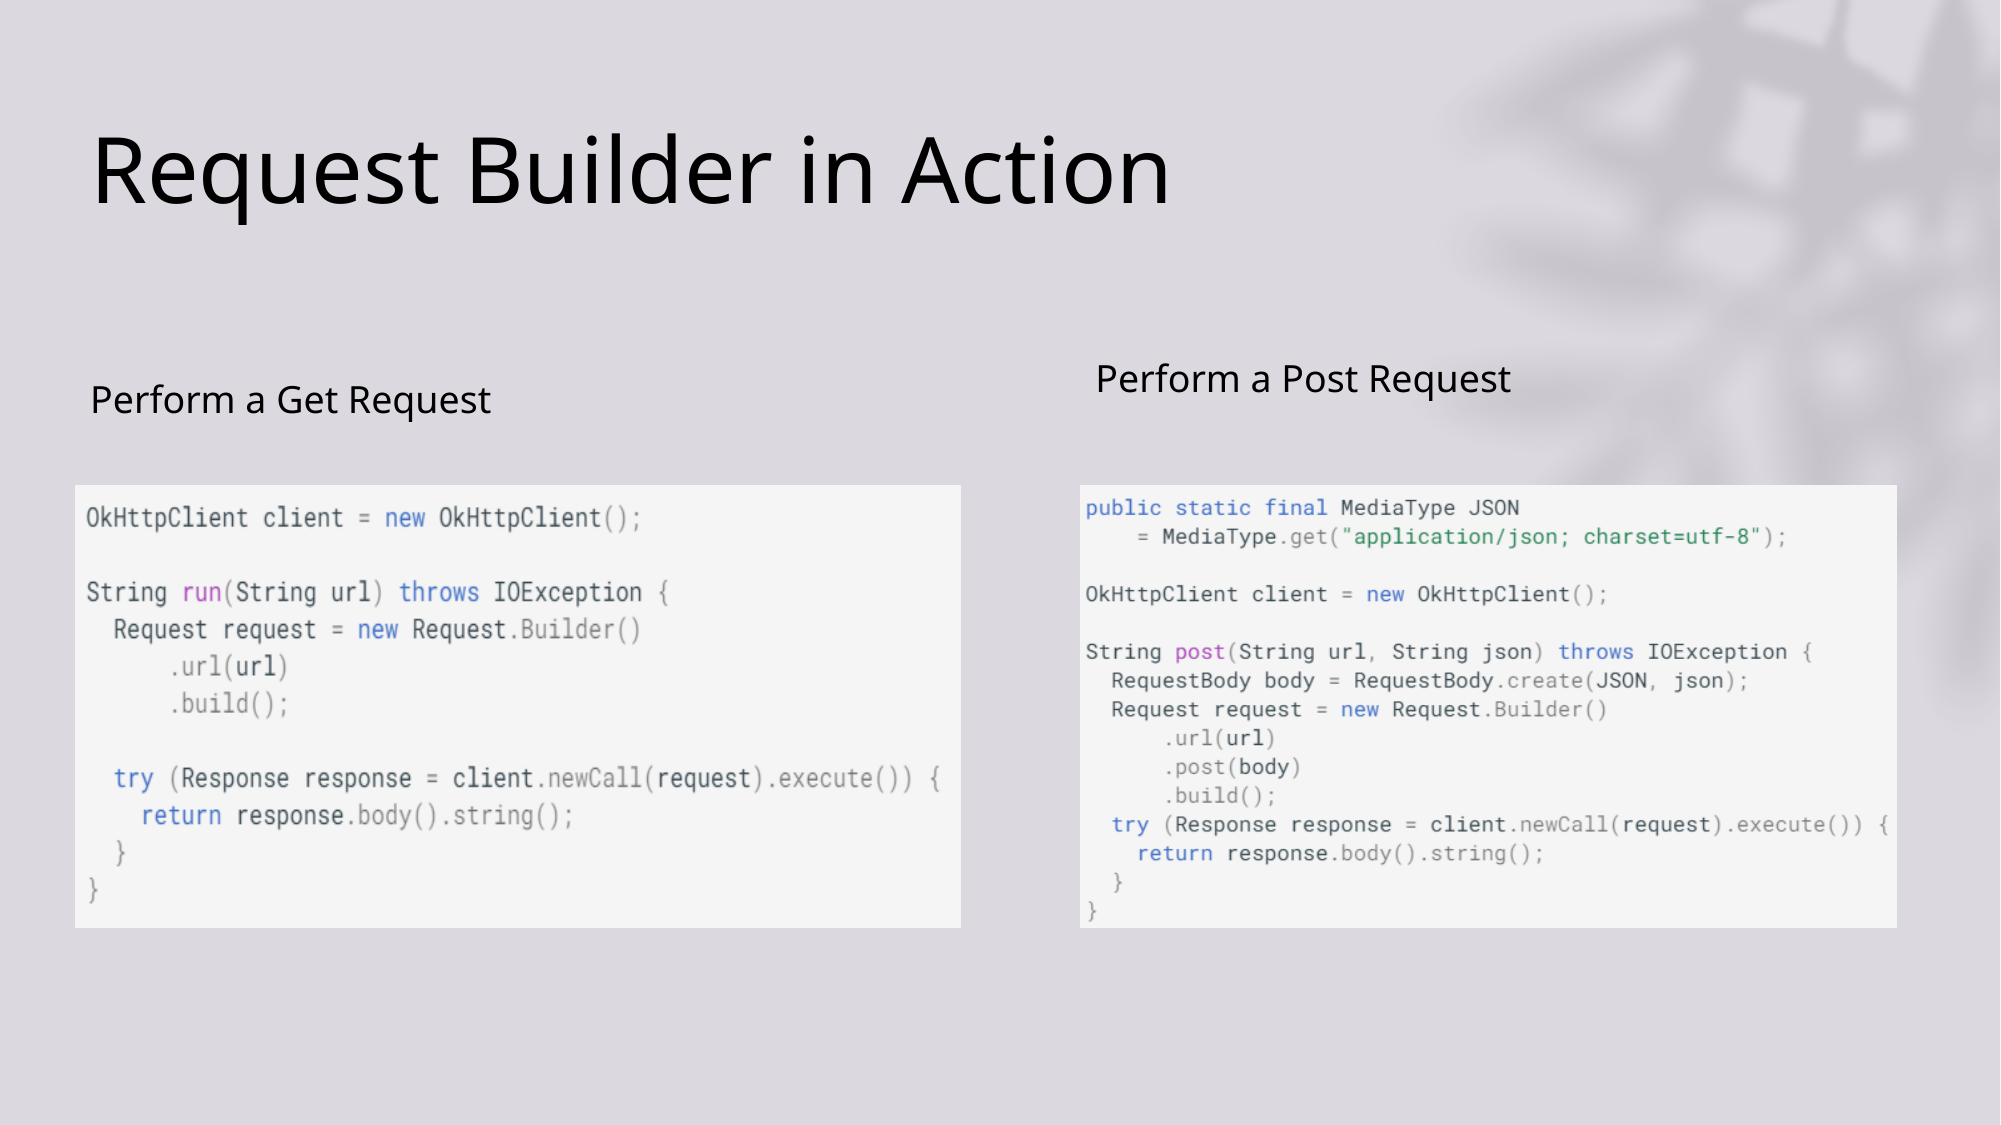

# Request Builder in Action
Perform a Post Request
Perform a Get Request